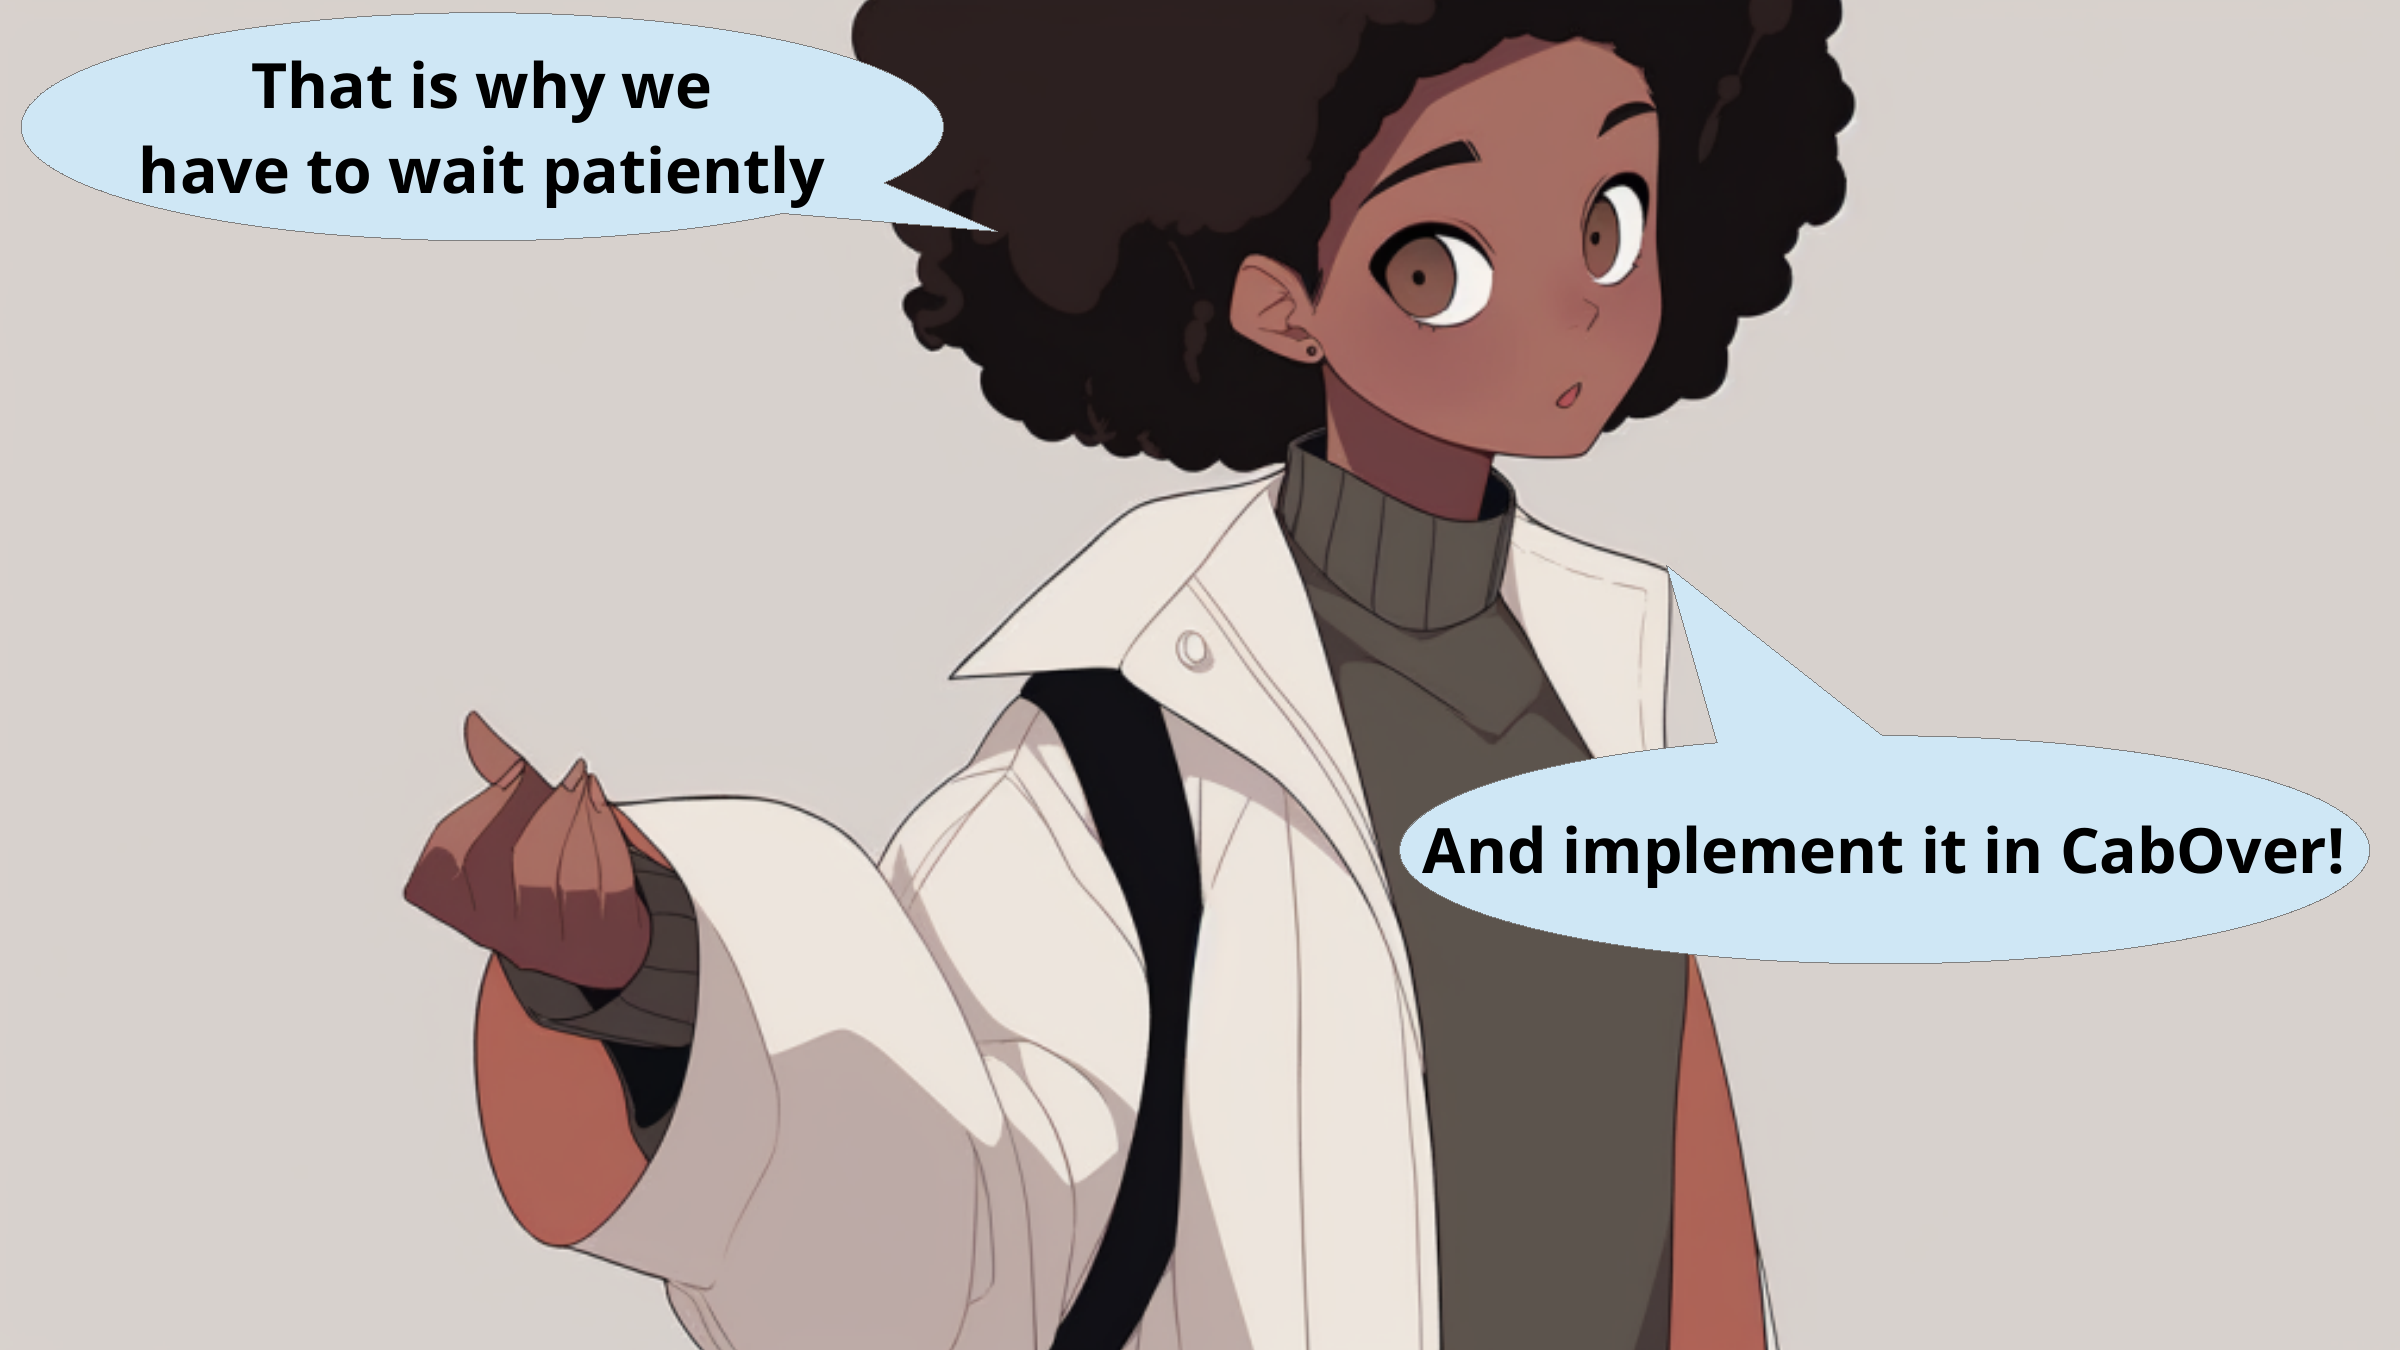

That is why we
have to wait patiently
And implement it in CabOver!